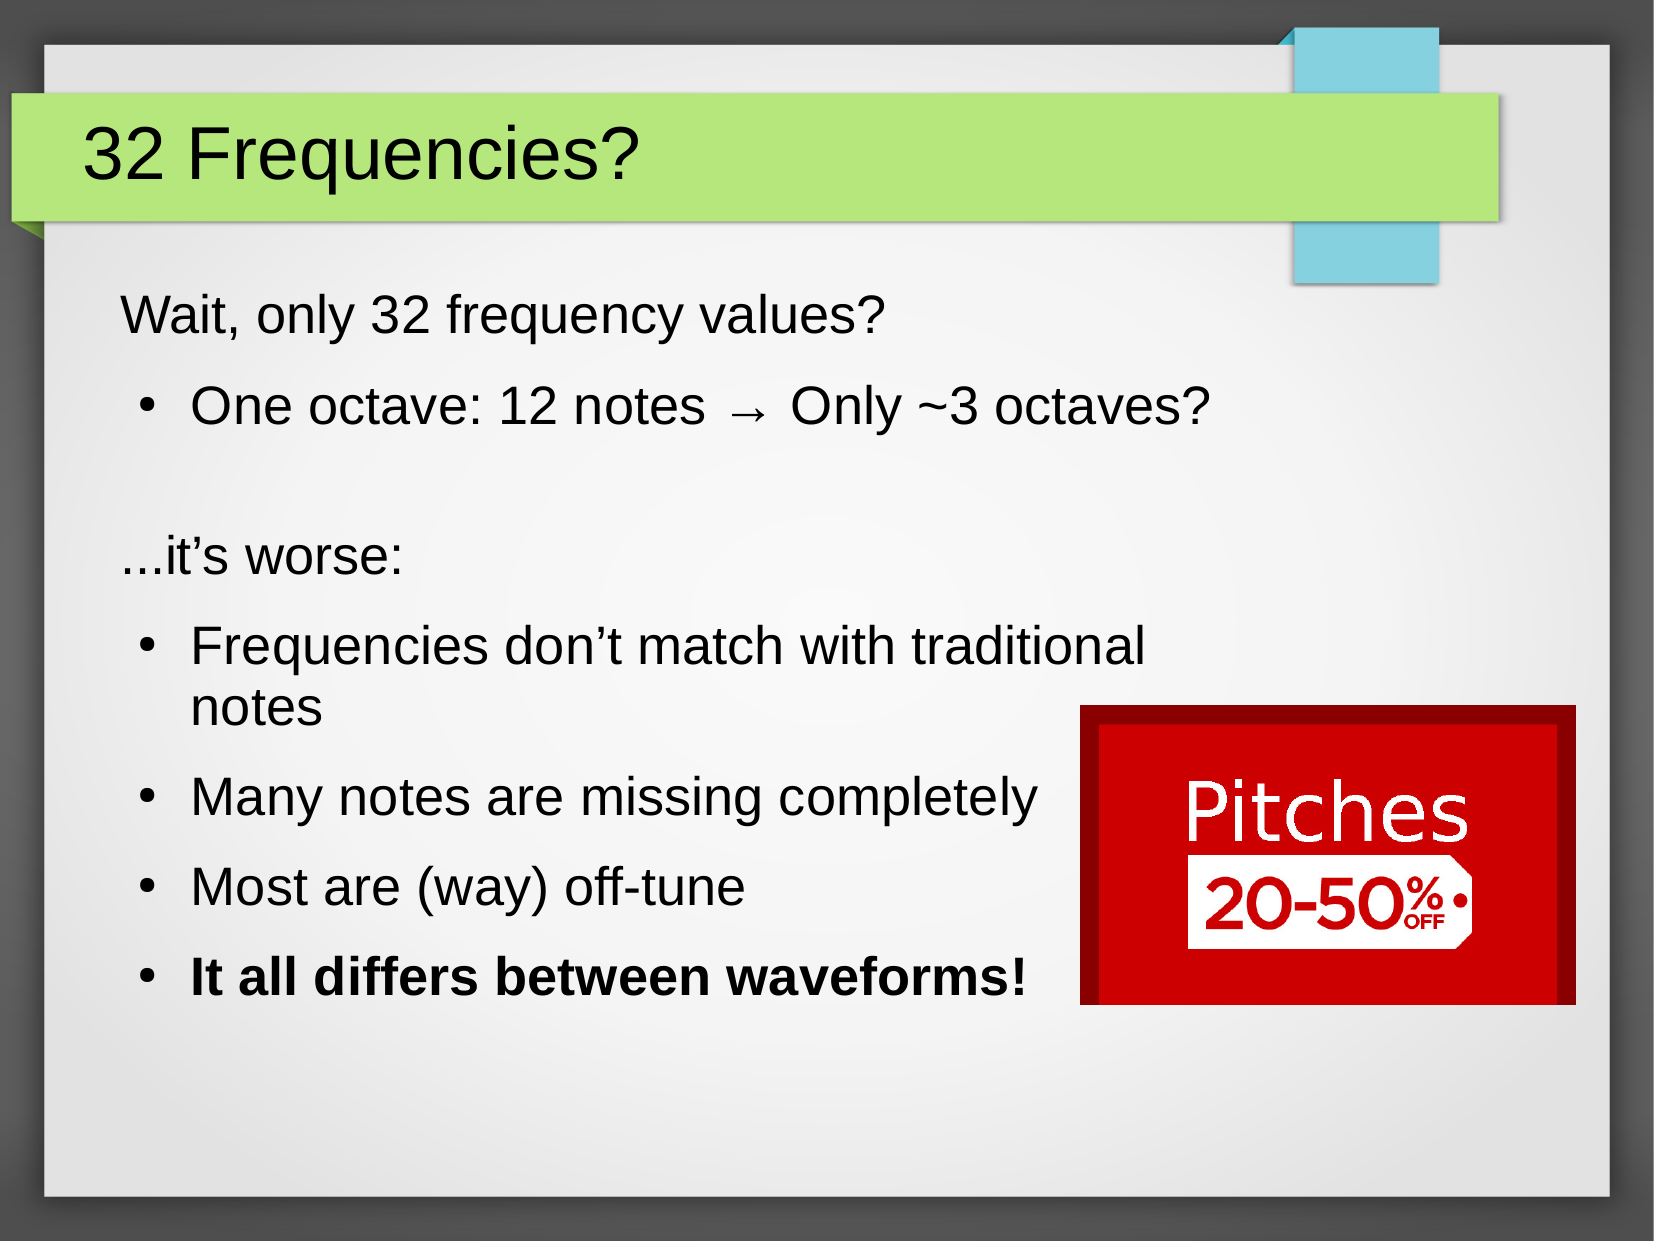

# 32 Frequencies?
Wait, only 32 frequency values?
One octave: 12 notes → Only ~3 octaves?
...it’s worse:
Frequencies don’t match with traditional notes
Many notes are missing completely
Most are (way) off-tune
It all differs between waveforms!